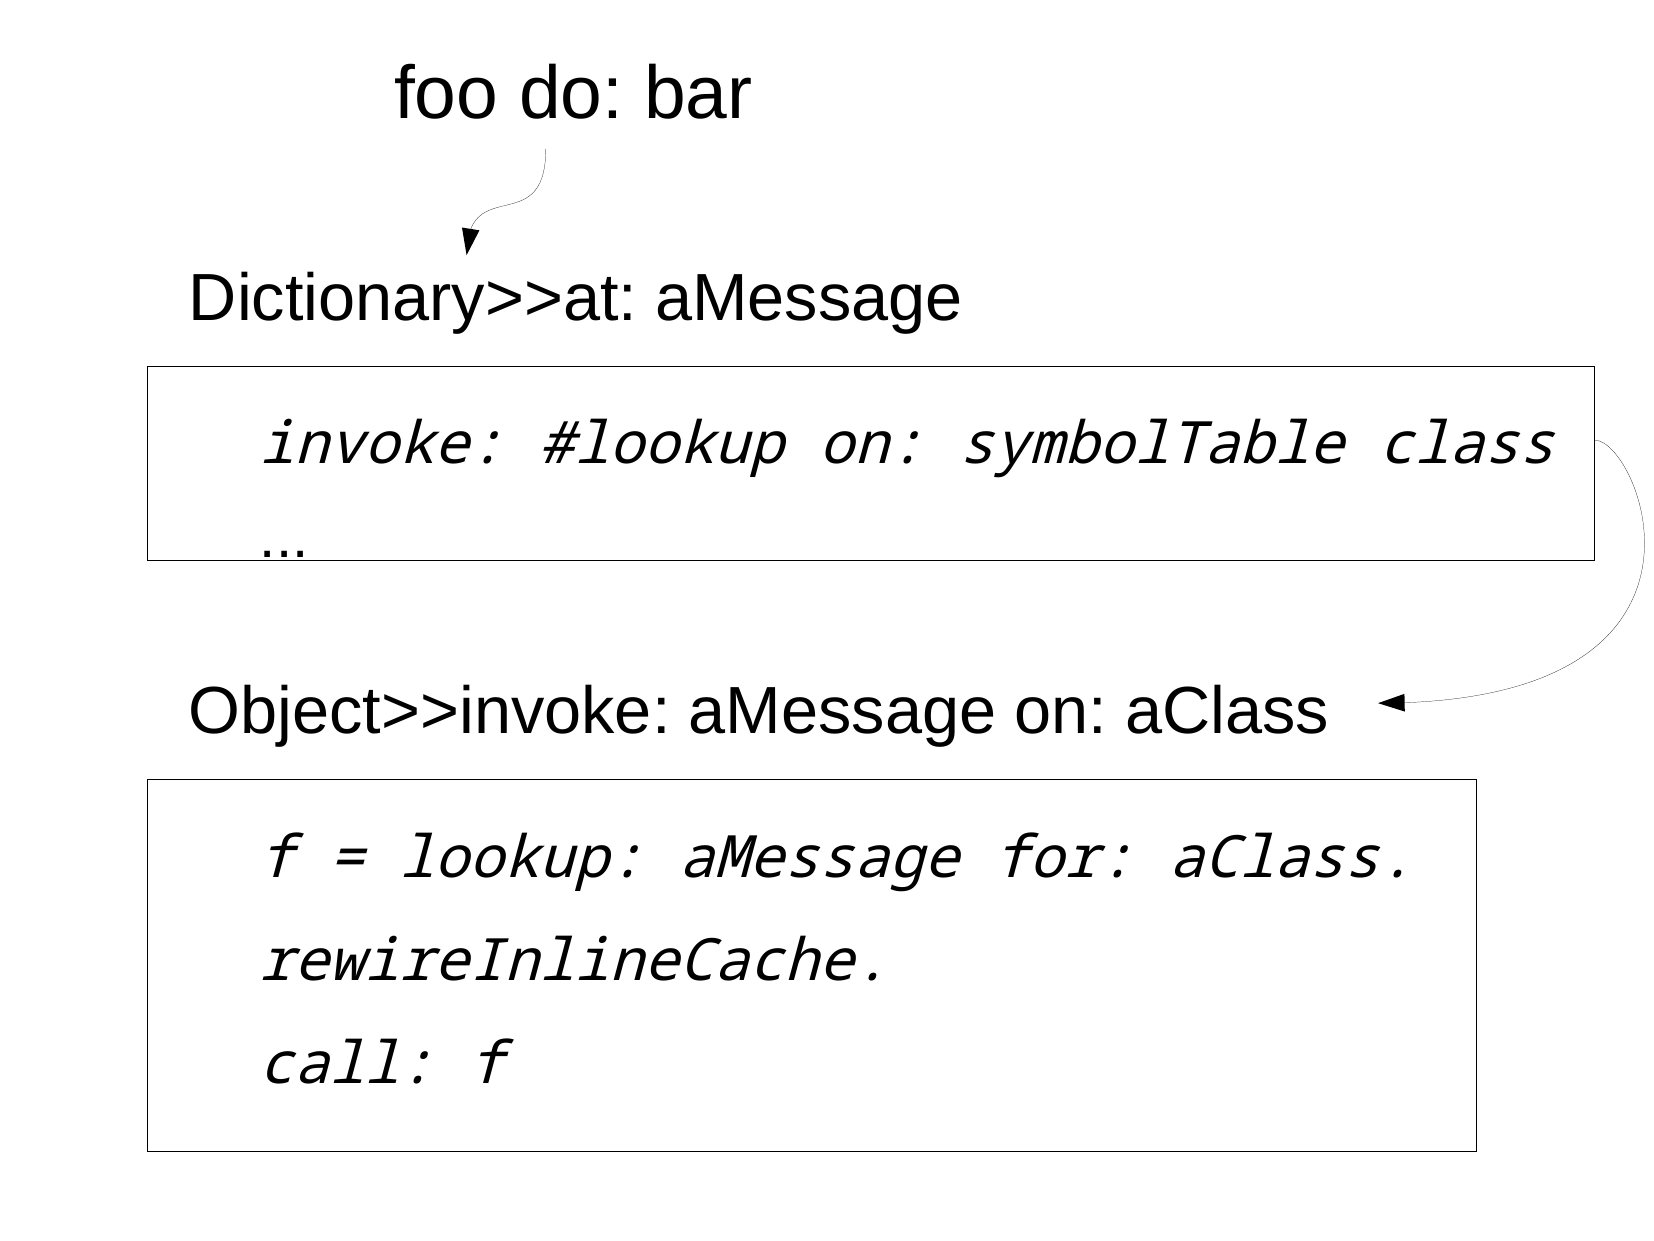

foo do: bar
# Dictionary>>at: aMessage
invoke: #lookup on: symbolTable class
...
Object>>invoke: aMessage on: aClass
f = lookup: aMessage for: aClass.
rewireInlineCache.
call: f